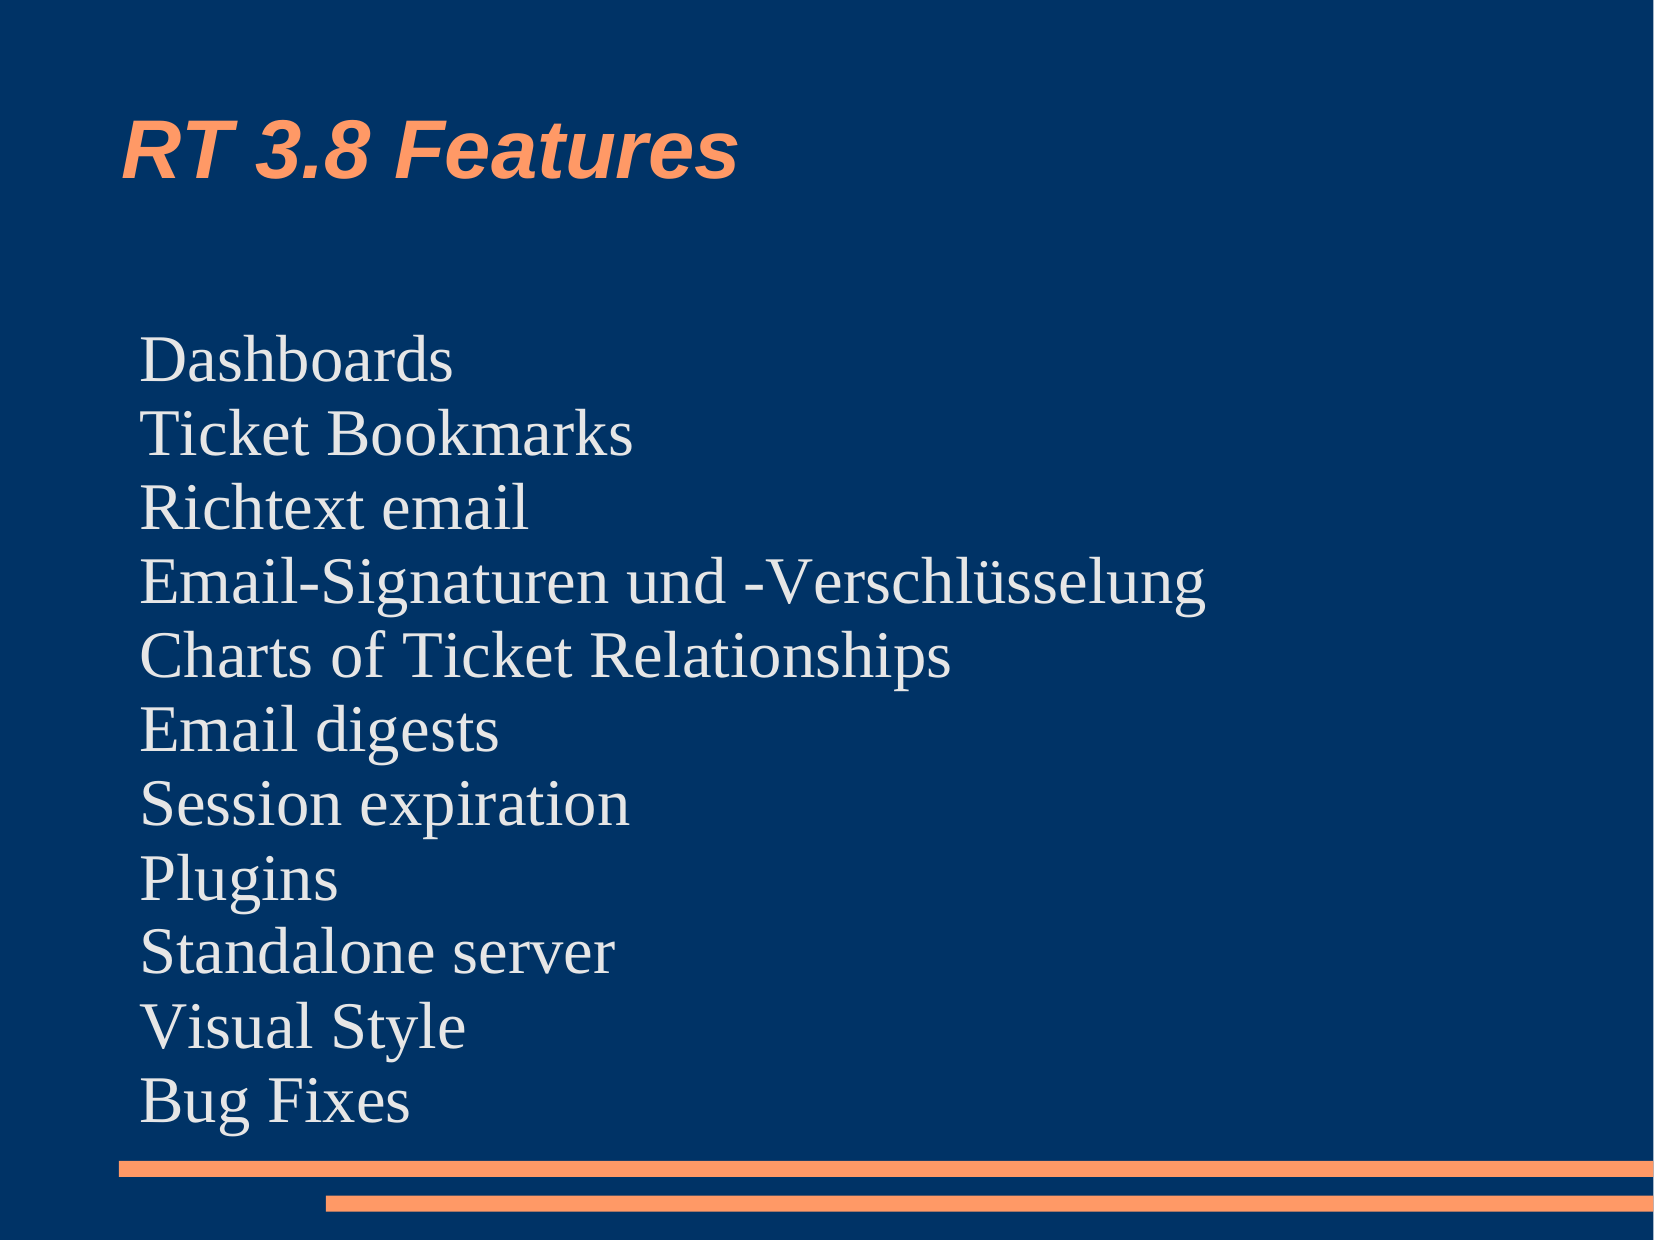

# RT 3.8 Features
Dashboards
Ticket Bookmarks
Richtext email
Email-Signaturen und -Verschlüsselung
Charts of Ticket Relationships
Email digests
Session expiration
Plugins
Standalone server
Visual Style
Bug Fixes